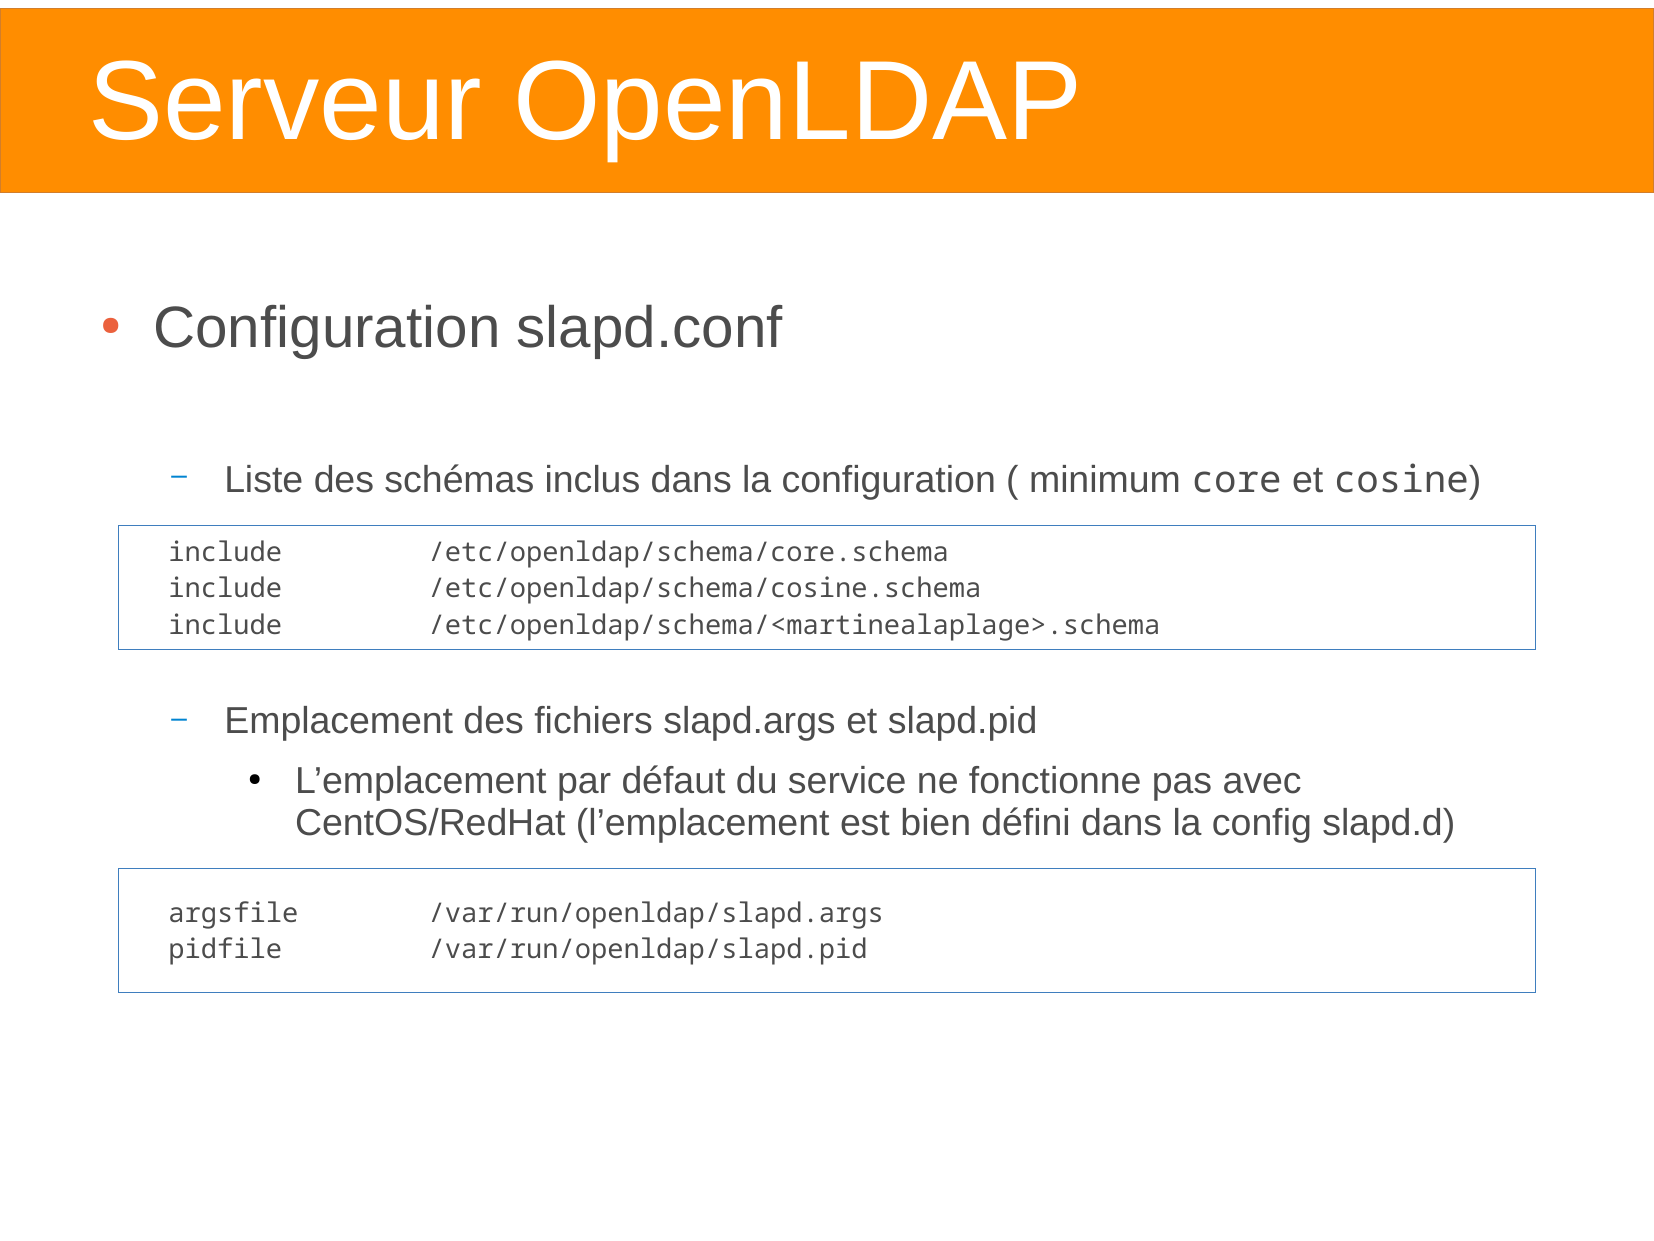

Serveur OpenLDAP
# Configuration slapd.conf
Liste des schémas inclus dans la configuration ( minimum core et cosine)
Emplacement des fichiers slapd.args et slapd.pid
L’emplacement par défaut du service ne fonctionne pas avec CentOS/RedHat (l’emplacement est bien défini dans la config slapd.d)
include /etc/openldap/schema/core.schema
include /etc/openldap/schema/cosine.schema
include /etc/openldap/schema/<martinealaplage>.schema
argsfile /var/run/openldap/slapd.args
pidfile /var/run/openldap/slapd.pid